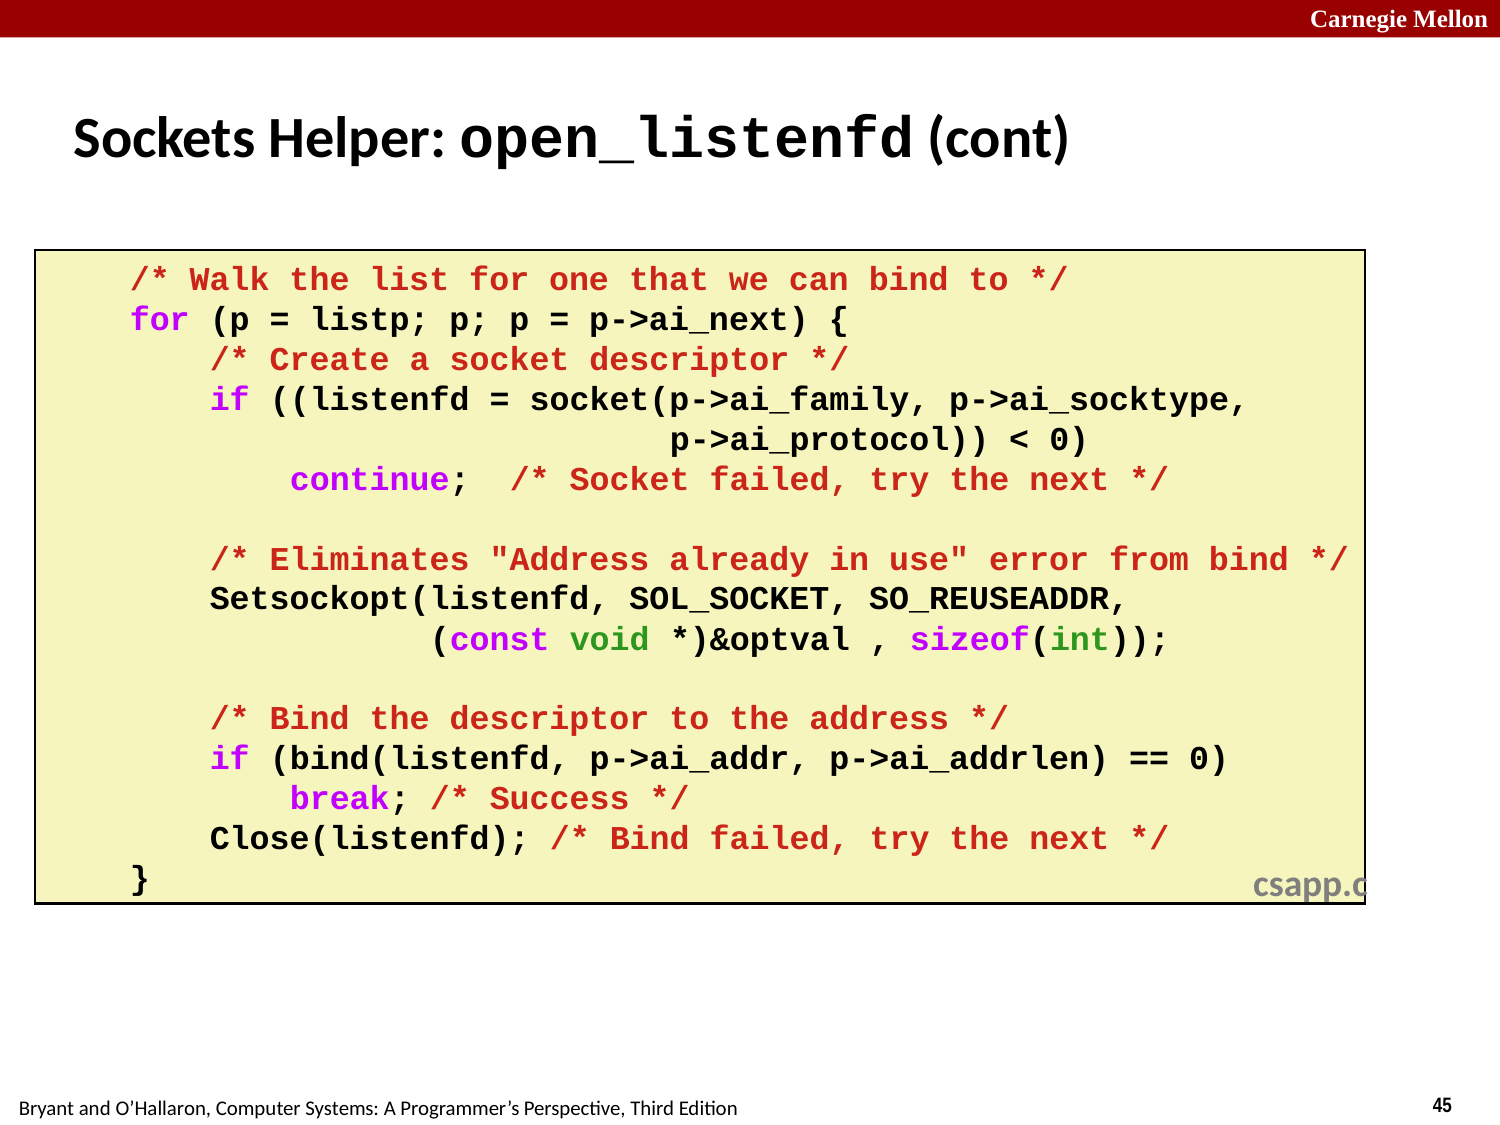

# Sockets Helper: open_listenfd (cont)
 /* Walk the list for one that we can bind to */
 for (p = listp; p; p = p->ai_next) {
 /* Create a socket descriptor */
 if ((listenfd = socket(p->ai_family, p->ai_socktype,
 p->ai_protocol)) < 0)
 continue; /* Socket failed, try the next */
 /* Eliminates "Address already in use" error from bind */
 Setsockopt(listenfd, SOL_SOCKET, SO_REUSEADDR,
 (const void *)&optval , sizeof(int));
 /* Bind the descriptor to the address */
 if (bind(listenfd, p->ai_addr, p->ai_addrlen) == 0)
 break; /* Success */
 Close(listenfd); /* Bind failed, try the next */
 }
csapp.c